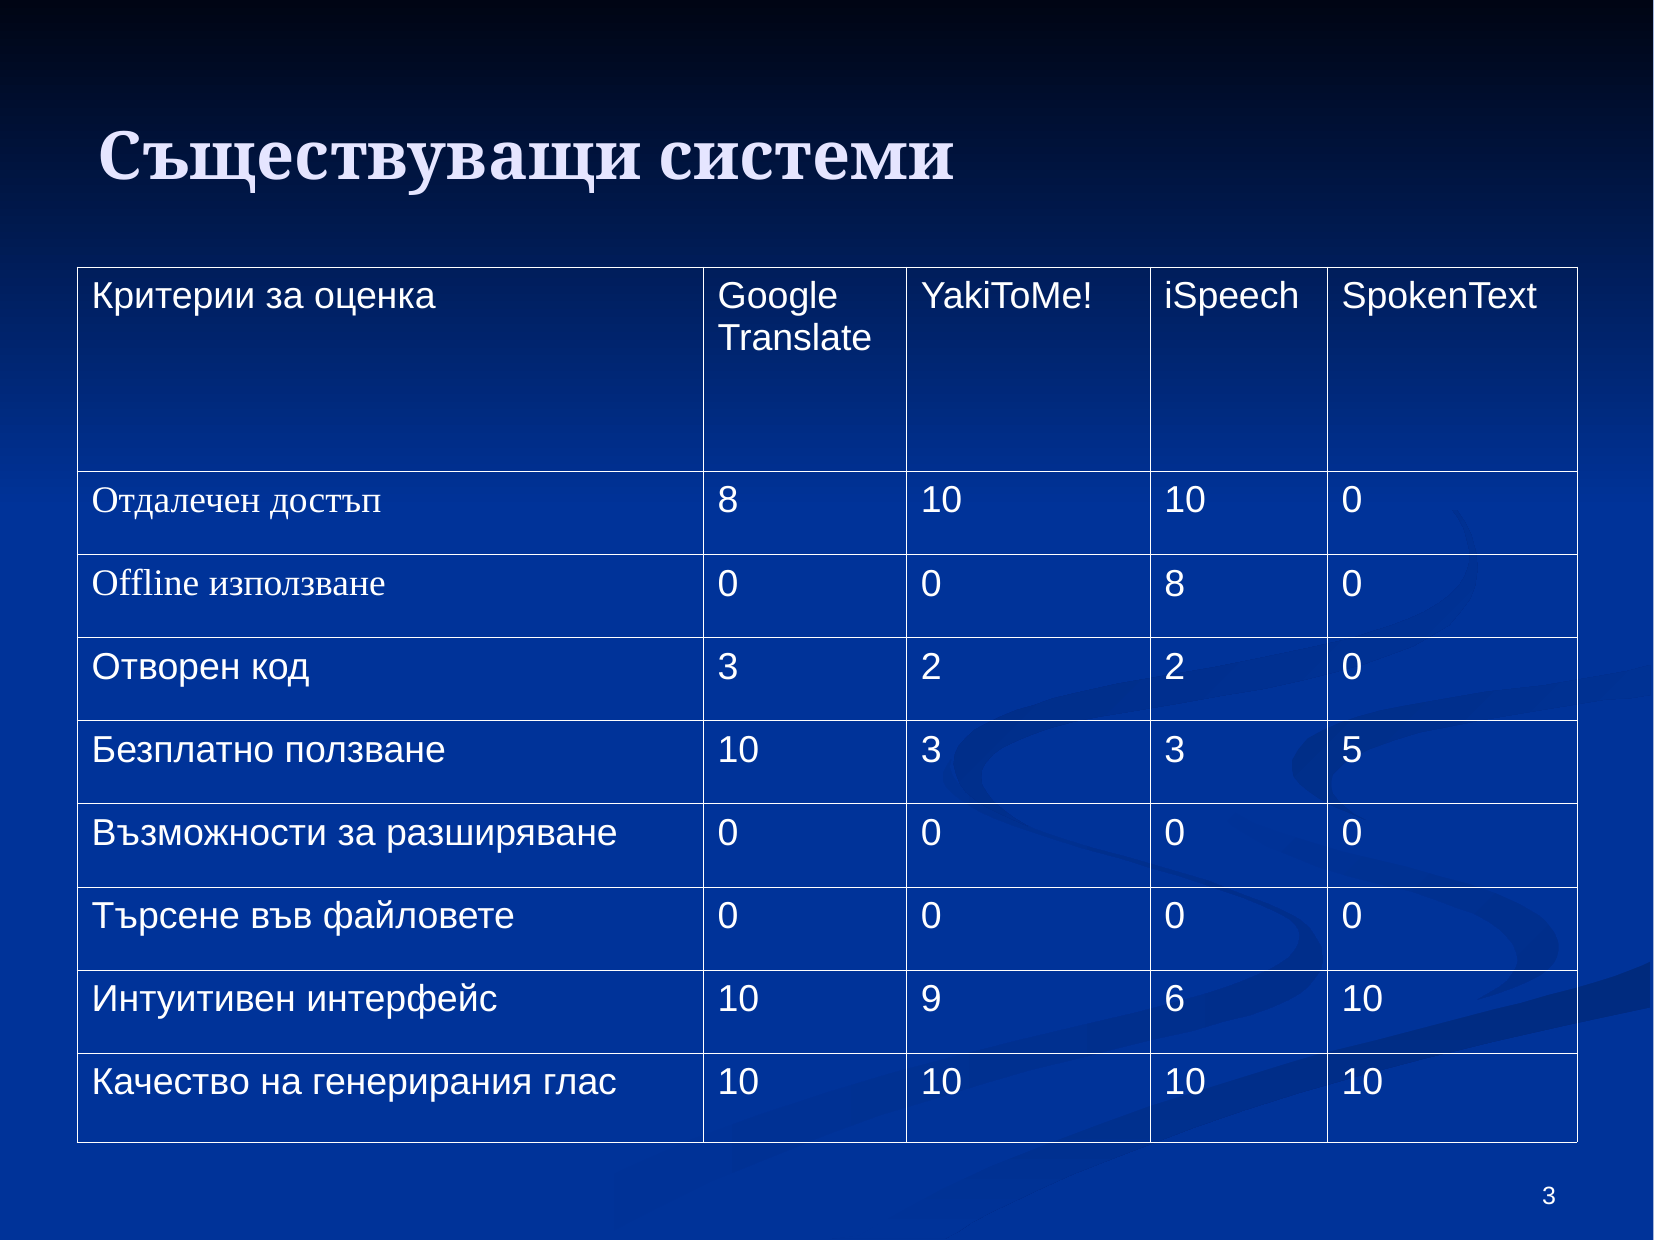

# Съществуващи системи
| Критерии за оценка | Google Translate | YakiToMe! | iSpeech | SpokenText |
| --- | --- | --- | --- | --- |
| Отдалечен достъп | 8 | 10 | 10 | 0 |
| Offline използване | 0 | 0 | 8 | 0 |
| Отворен код | 3 | 2 | 2 | 0 |
| Безплатно ползване | 10 | 3 | 3 | 5 |
| Възможности за разширяване | 0 | 0 | 0 | 0 |
| Търсене във файловете | 0 | 0 | 0 | 0 |
| Интуитивен интерфейс | 10 | 9 | 6 | 10 |
| Качество на генерирания глас | 10 | 10 | 10 | 10 |